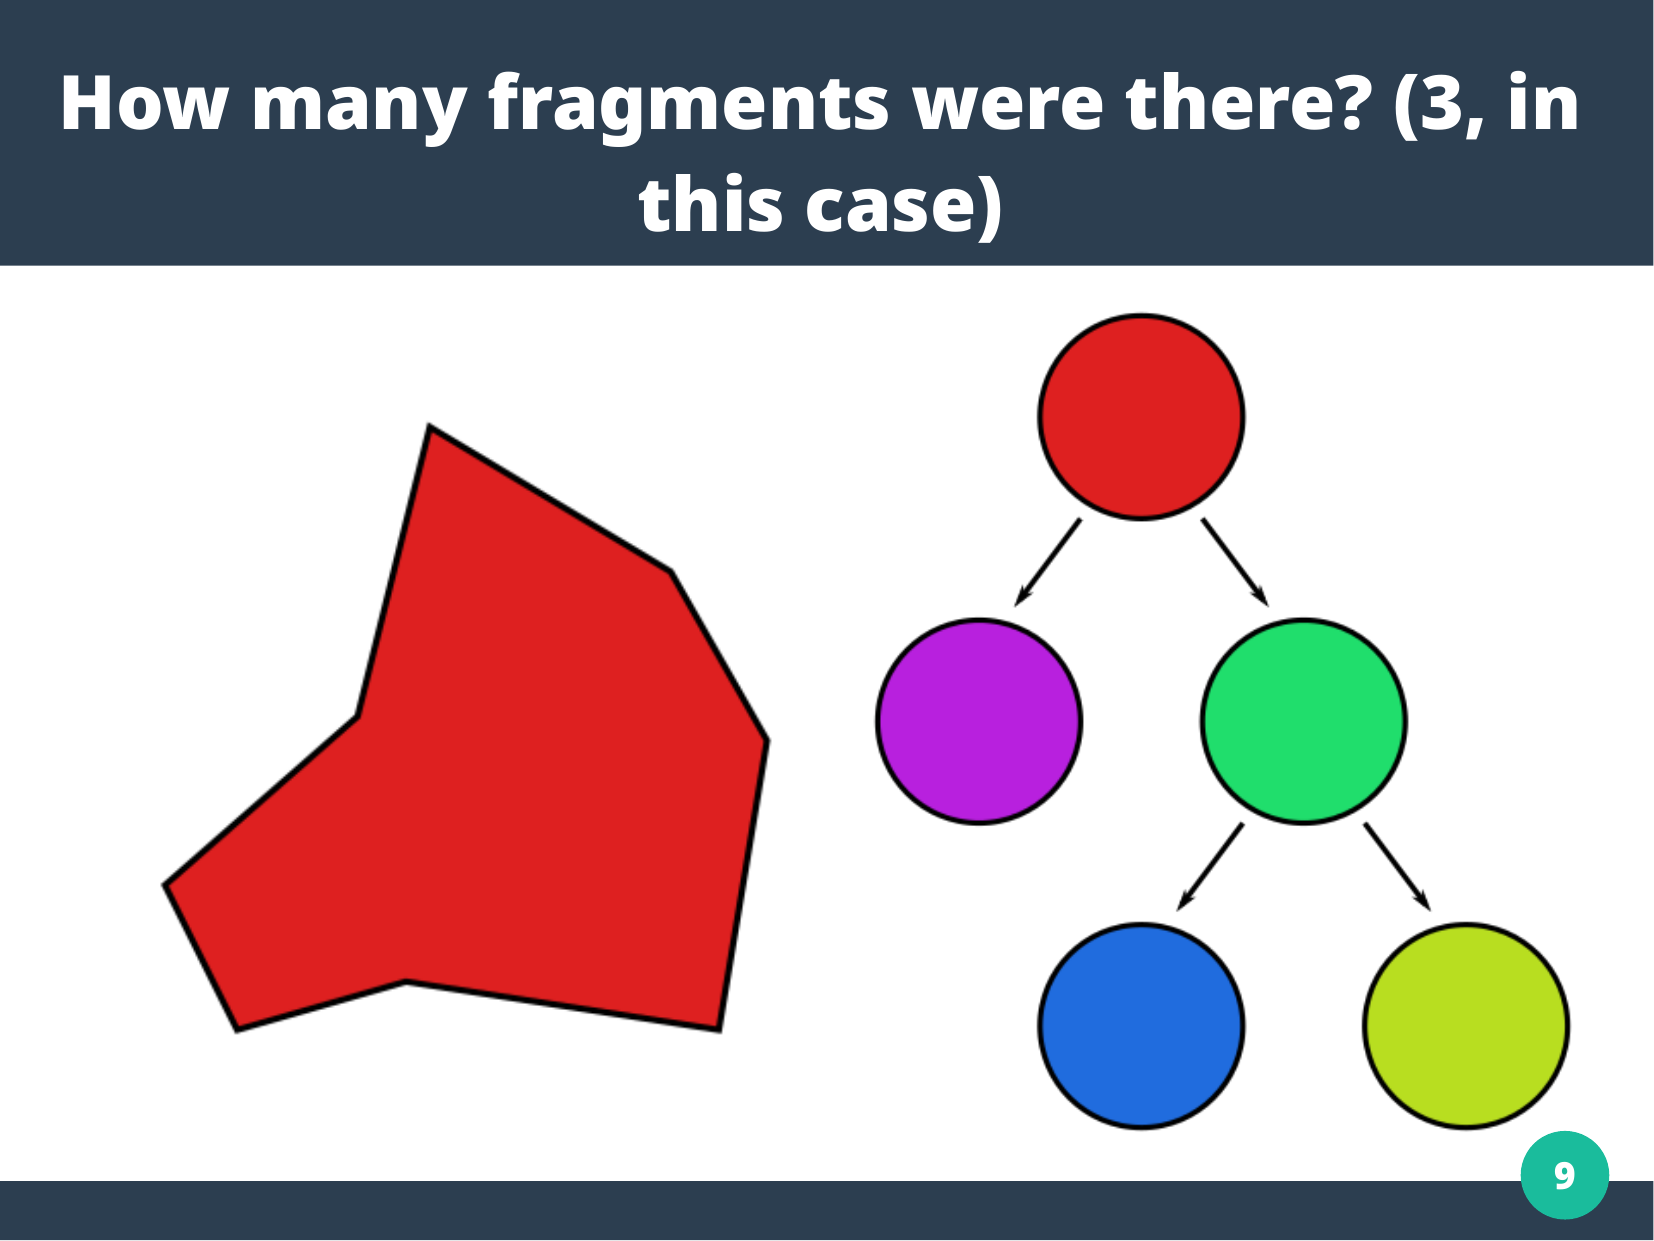

# How many fragments were there? (3, in this case)
9